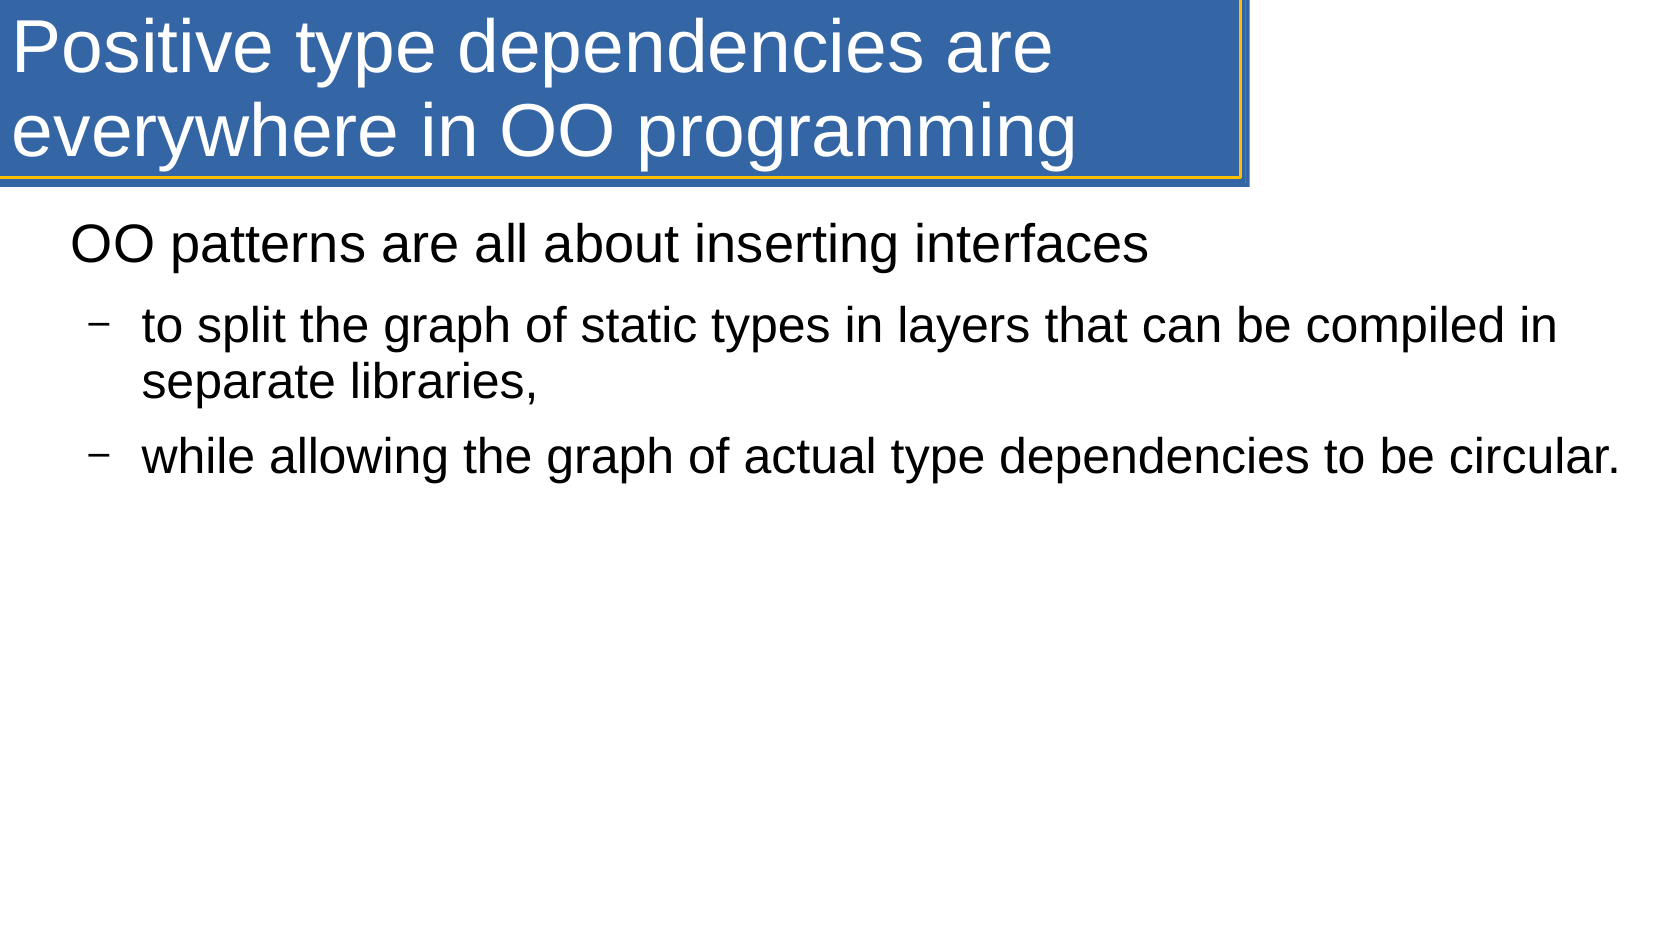

# Positive type dependencies are everywhere in OO programming
OO patterns are all about inserting interfaces
to split the graph of static types in layers that can be compiled in separate libraries,
while allowing the graph of actual type dependencies to be circular.